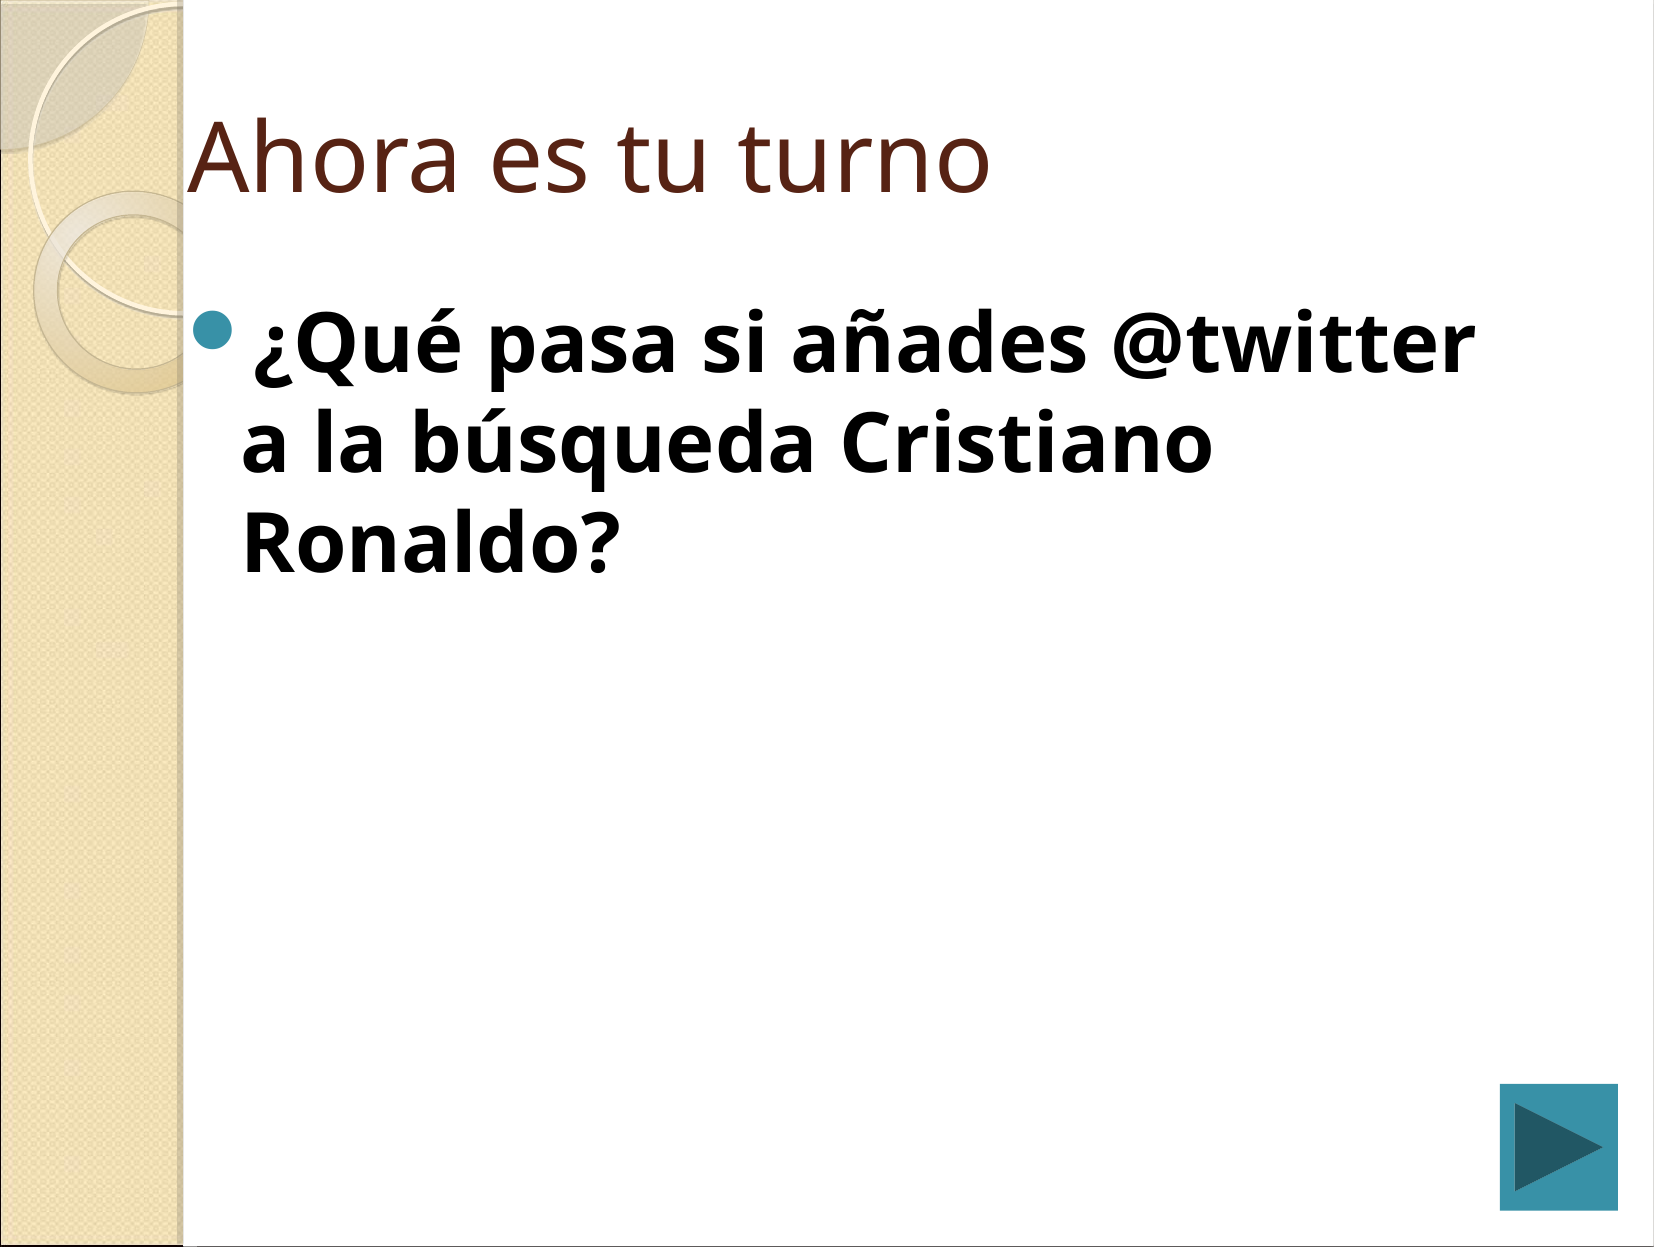

# Ahora es tu turno
¿Qué pasa si añades @twitter a la búsqueda Cristiano Ronaldo?